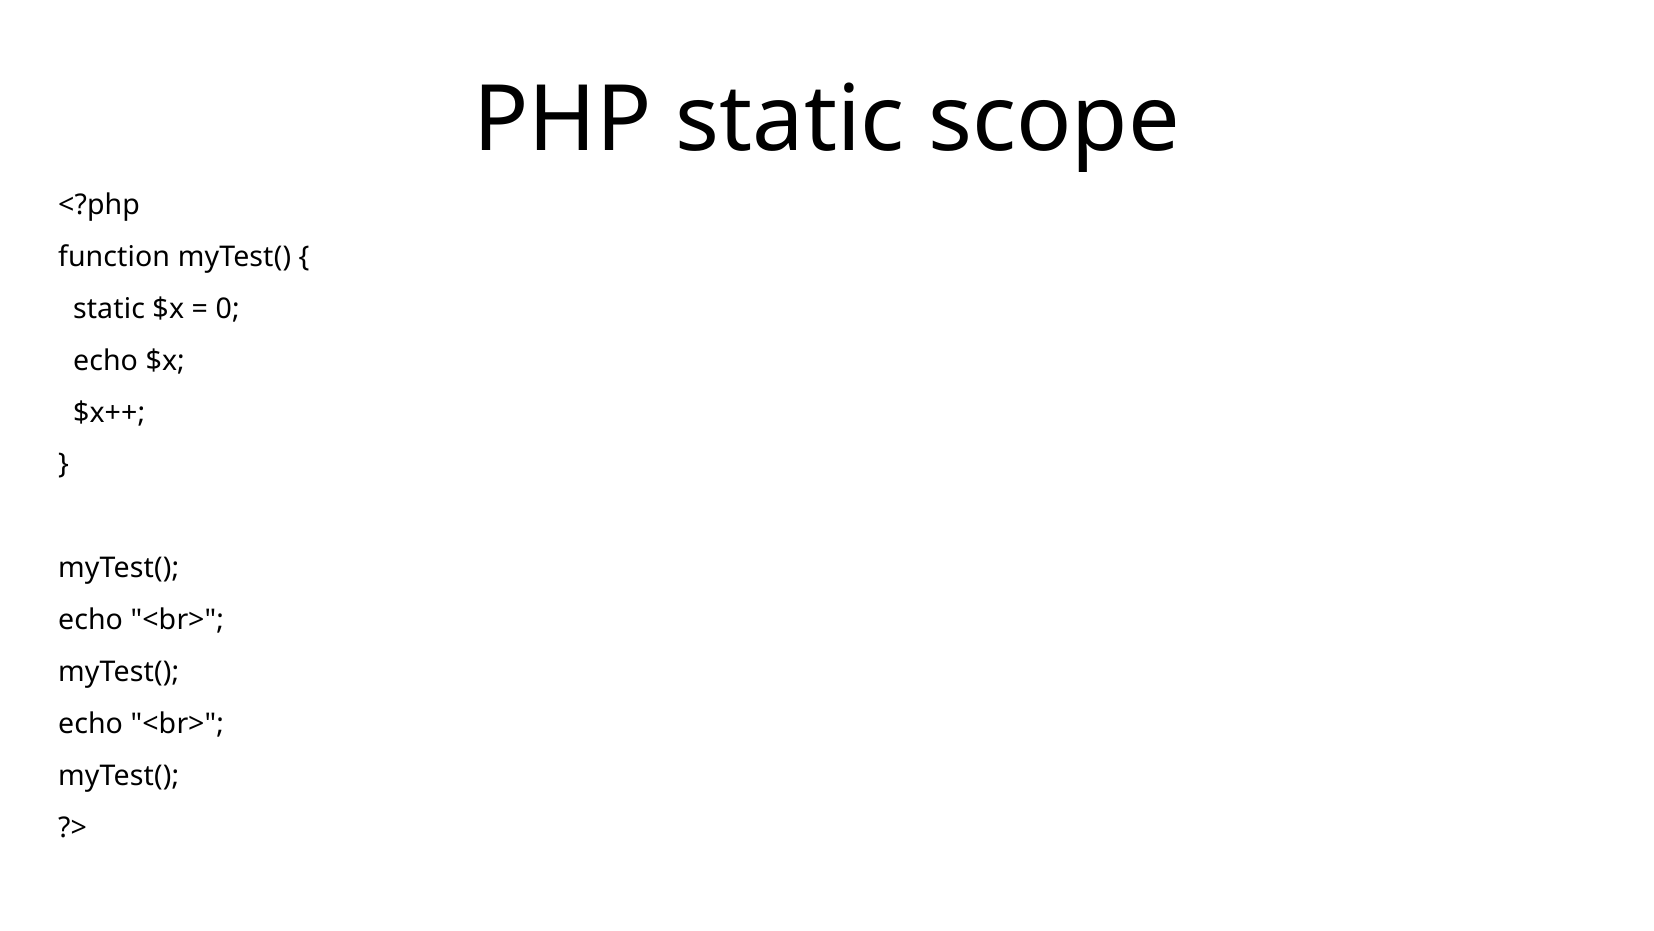

# PHP static scope
<?php
function myTest() {
 static $x = 0;
 echo $x;
 $x++;
}
myTest();
echo "<br>";
myTest();
echo "<br>";
myTest();
?>